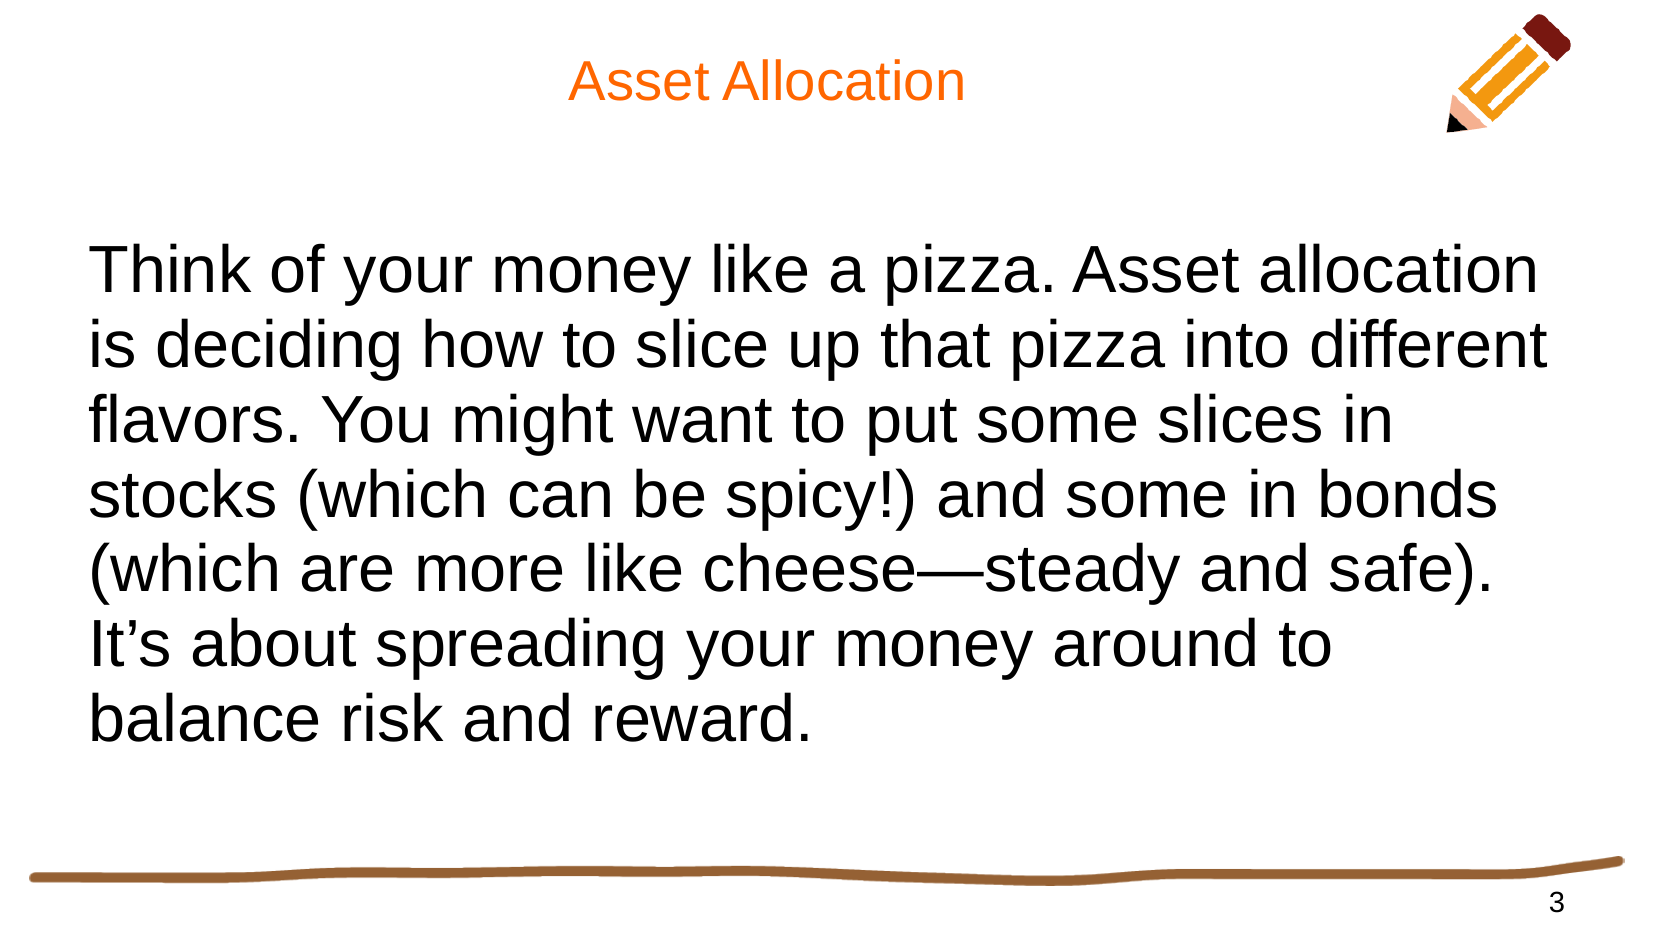

# Asset Allocation
Think of your money like a pizza. Asset allocation is deciding how to slice up that pizza into different flavors. You might want to put some slices in stocks (which can be spicy!) and some in bonds (which are more like cheese—steady and safe). It’s about spreading your money around to balance risk and reward.
3